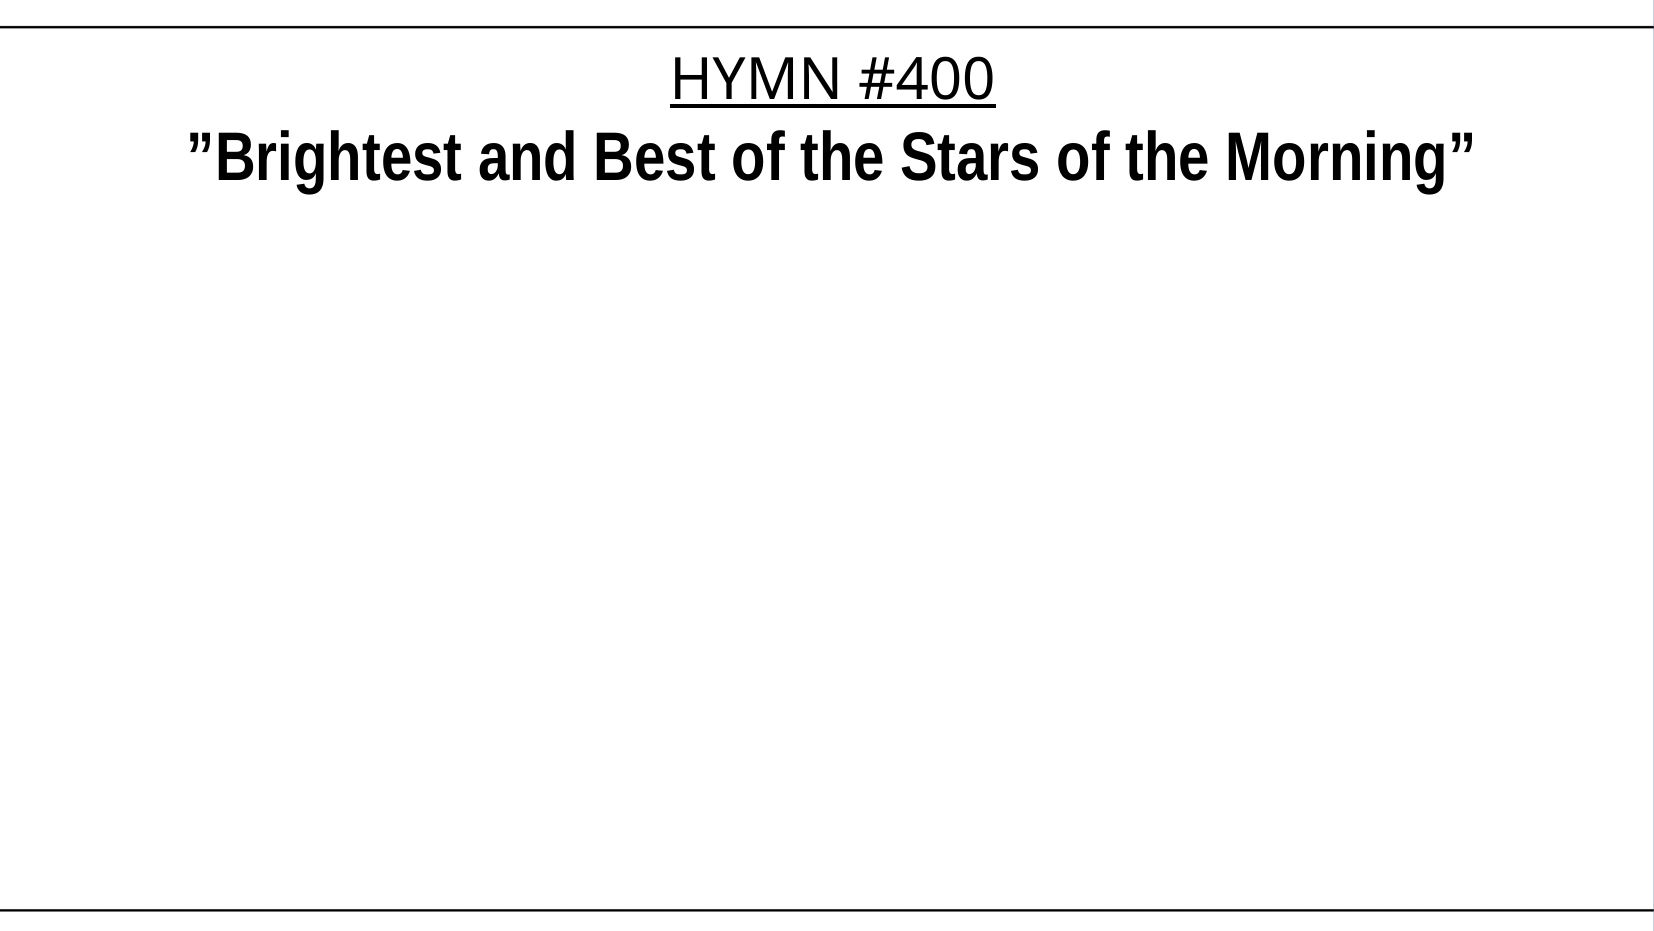

HYMN #400
”Brightest and Best of the Stars of the Morning”